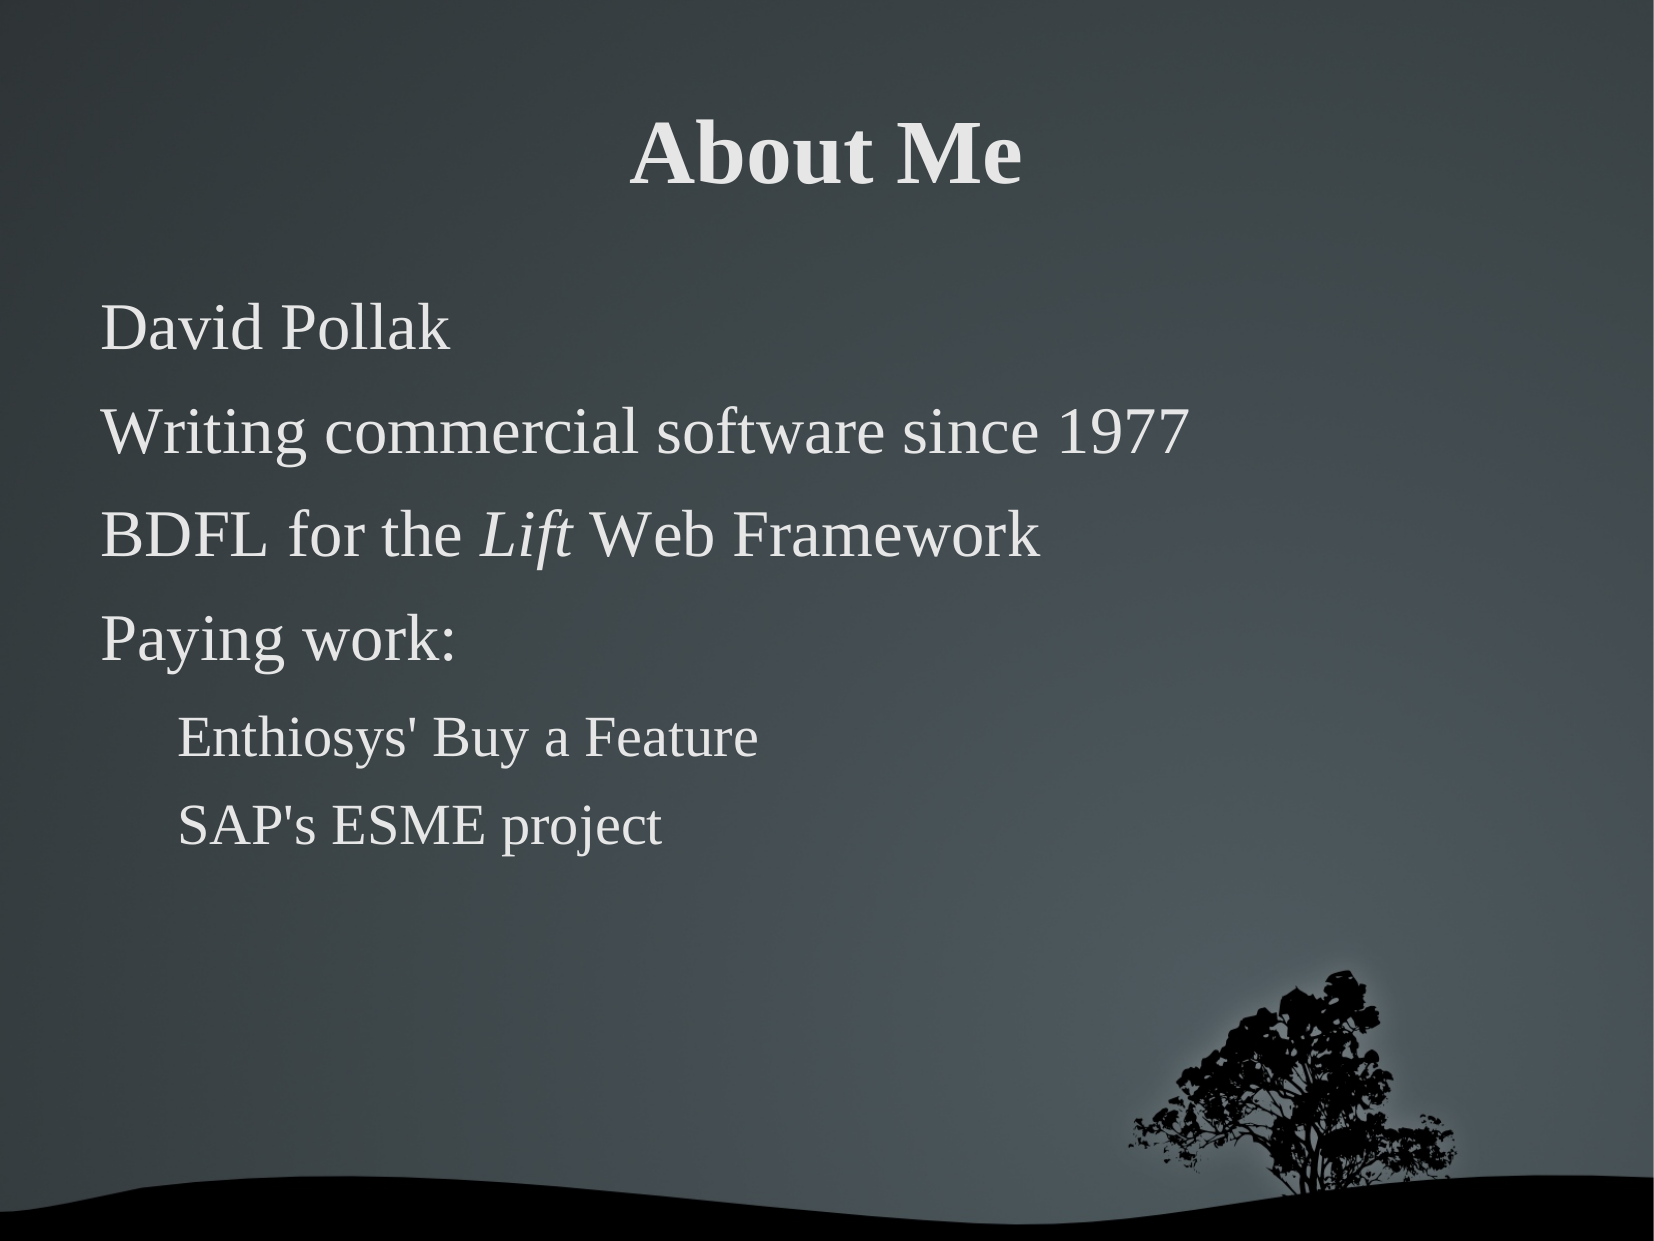

# About Me
David Pollak
Writing commercial software since 1977
BDFL for the Lift Web Framework
Paying work:
Enthiosys' Buy a Feature
SAP's ESME project